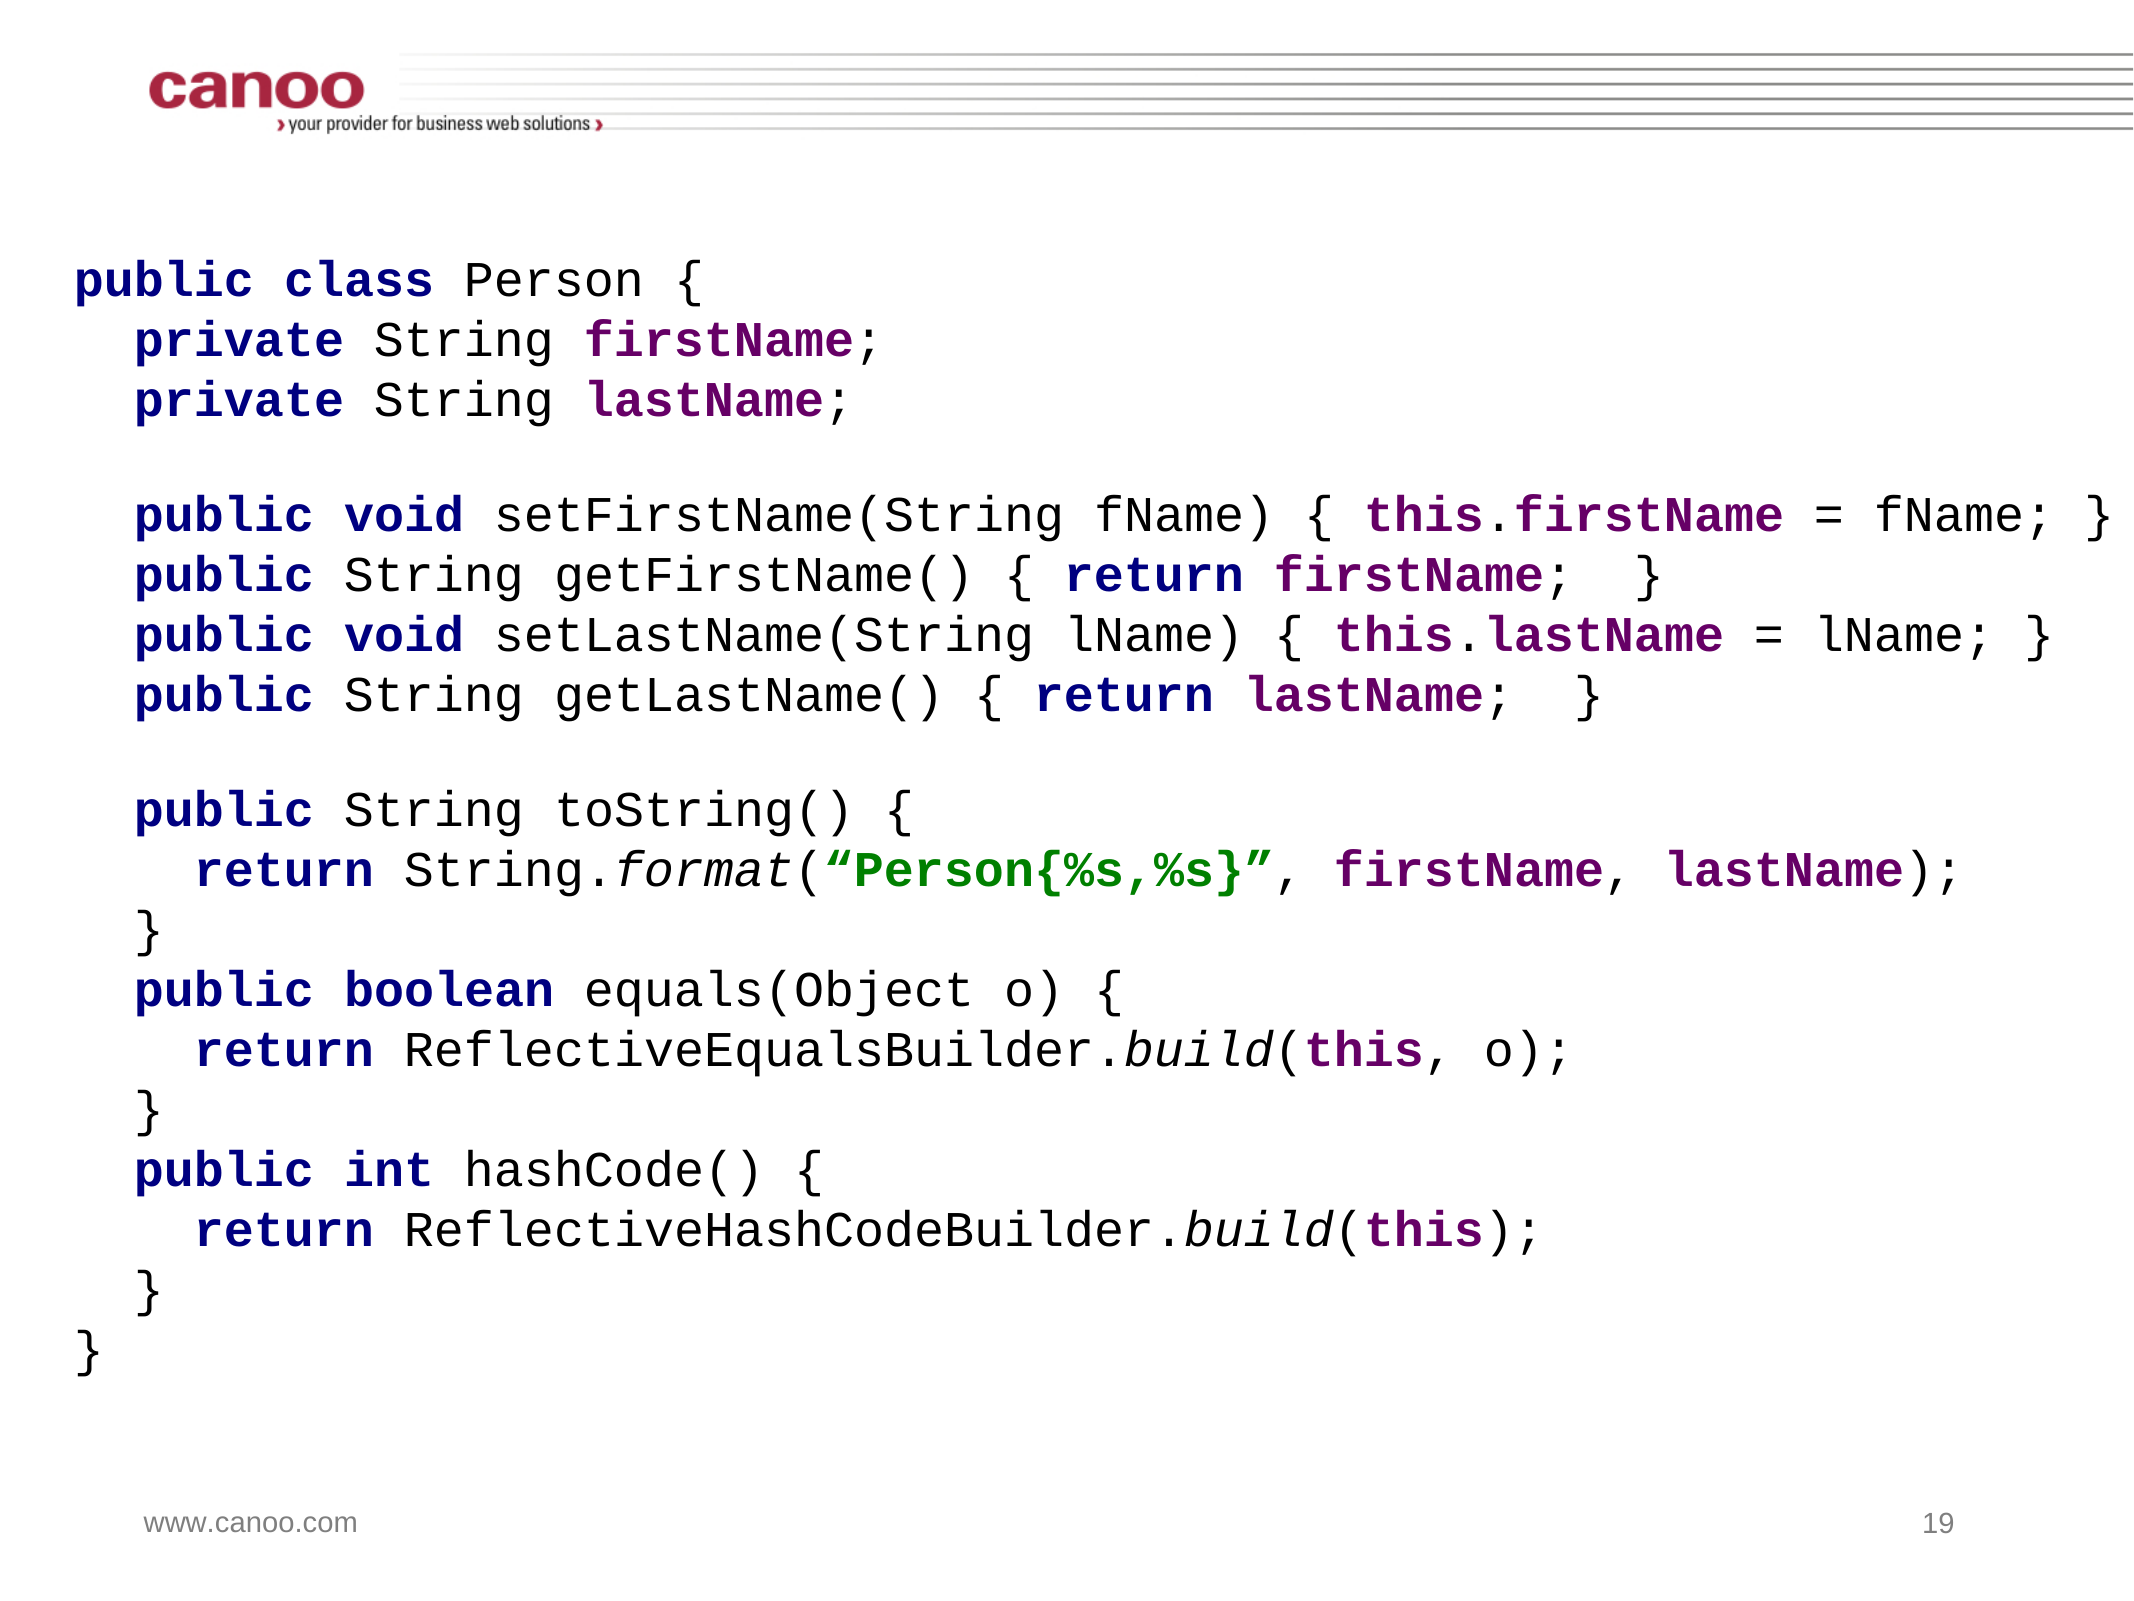

public class Person {
 private String firstName;
 private String lastName;
 public void setFirstName(String fName) { this.firstName = fName; }
 public String getFirstName() { return firstName; }
 public void setLastName(String lName) { this.lastName = lName; }
 public String getLastName() { return lastName; }
 public String toString() {
 return String.format(“Person{%s,%s}”, firstName, lastName);
 }
 public boolean equals(Object o) {
 return ReflectiveEqualsBuilder.build(this, o);
 }
 public int hashCode() {
 return ReflectiveHashCodeBuilder.build(this);
 }
}